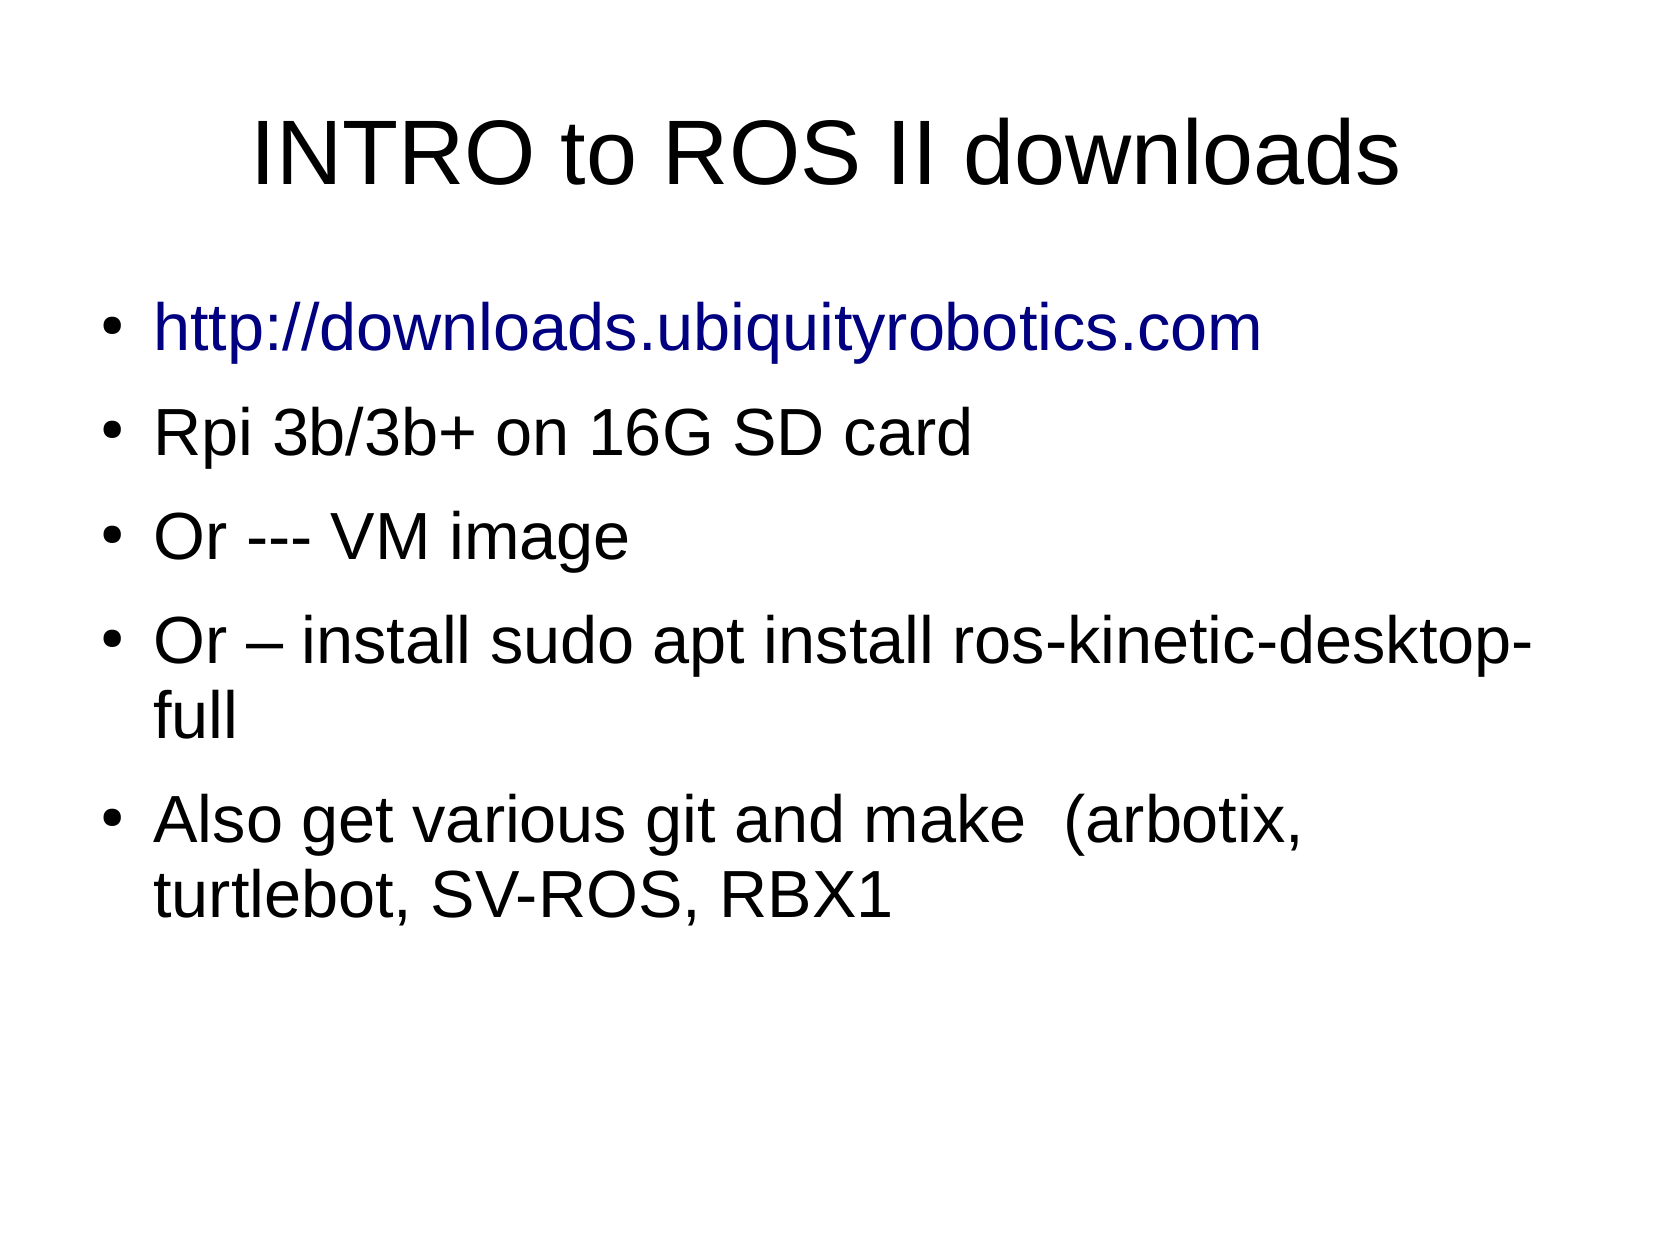

# INTRO to ROS II downloads
http://downloads.ubiquityrobotics.com
Rpi 3b/3b+ on 16G SD card
Or --- VM image
Or – install sudo apt install ros-kinetic-desktop-full
Also get various git and make (arbotix, turtlebot, SV-ROS, RBX1